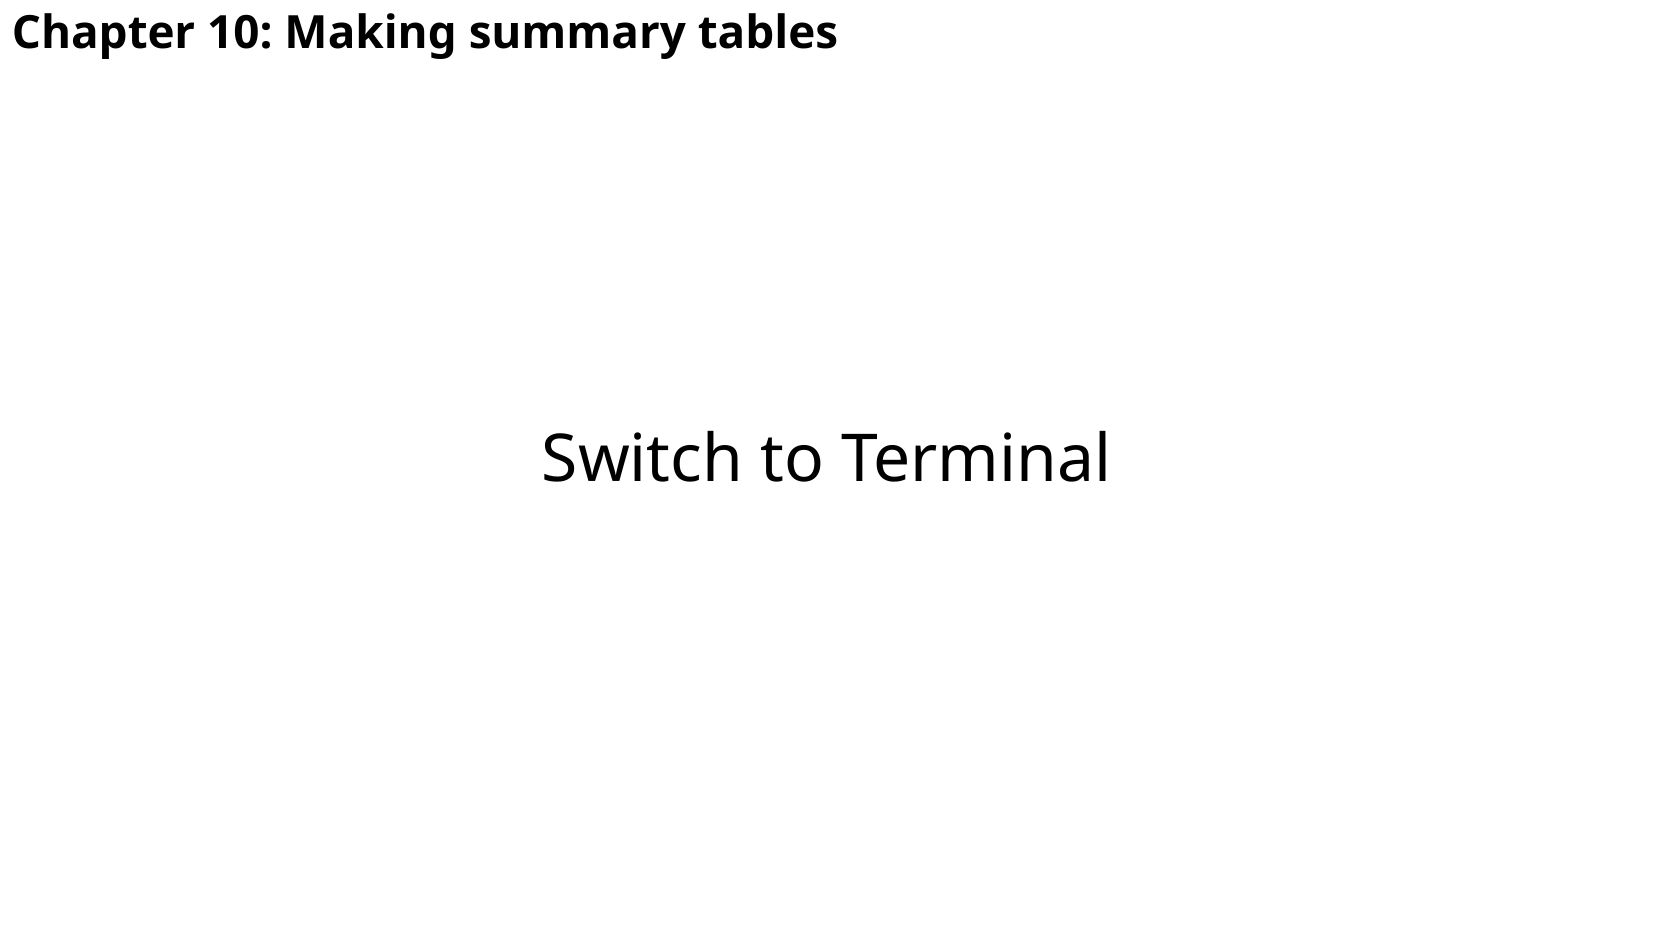

# Chapter 10: Making summary tables
Switch to Terminal